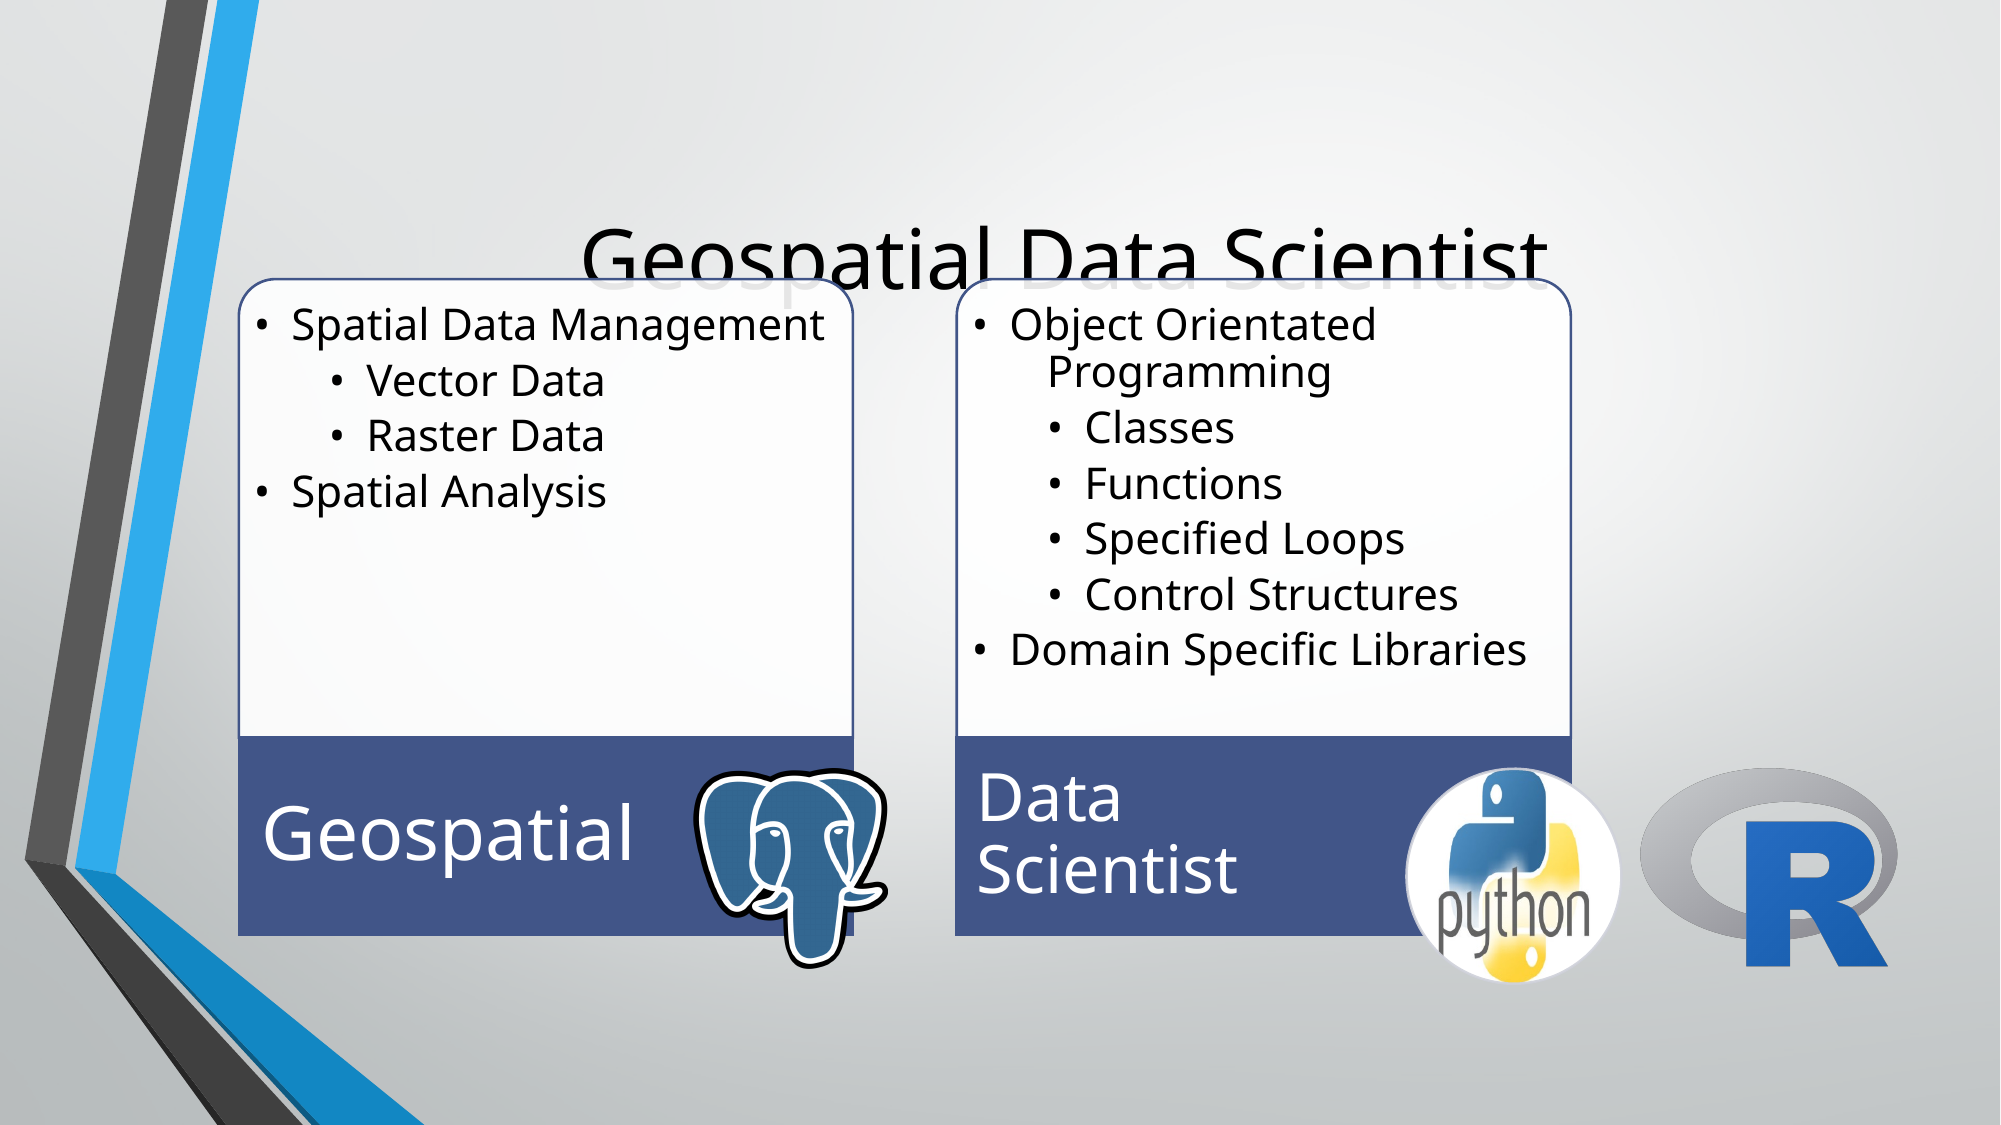

# Geospatial Data Scientist
Spatial Data Management
Vector Data
Raster Data
Spatial Analysis
Object Orientated Programming
Classes
Functions
Specified Loops
Control Structures
Domain Specific Libraries
Geospatial
Data Scientist